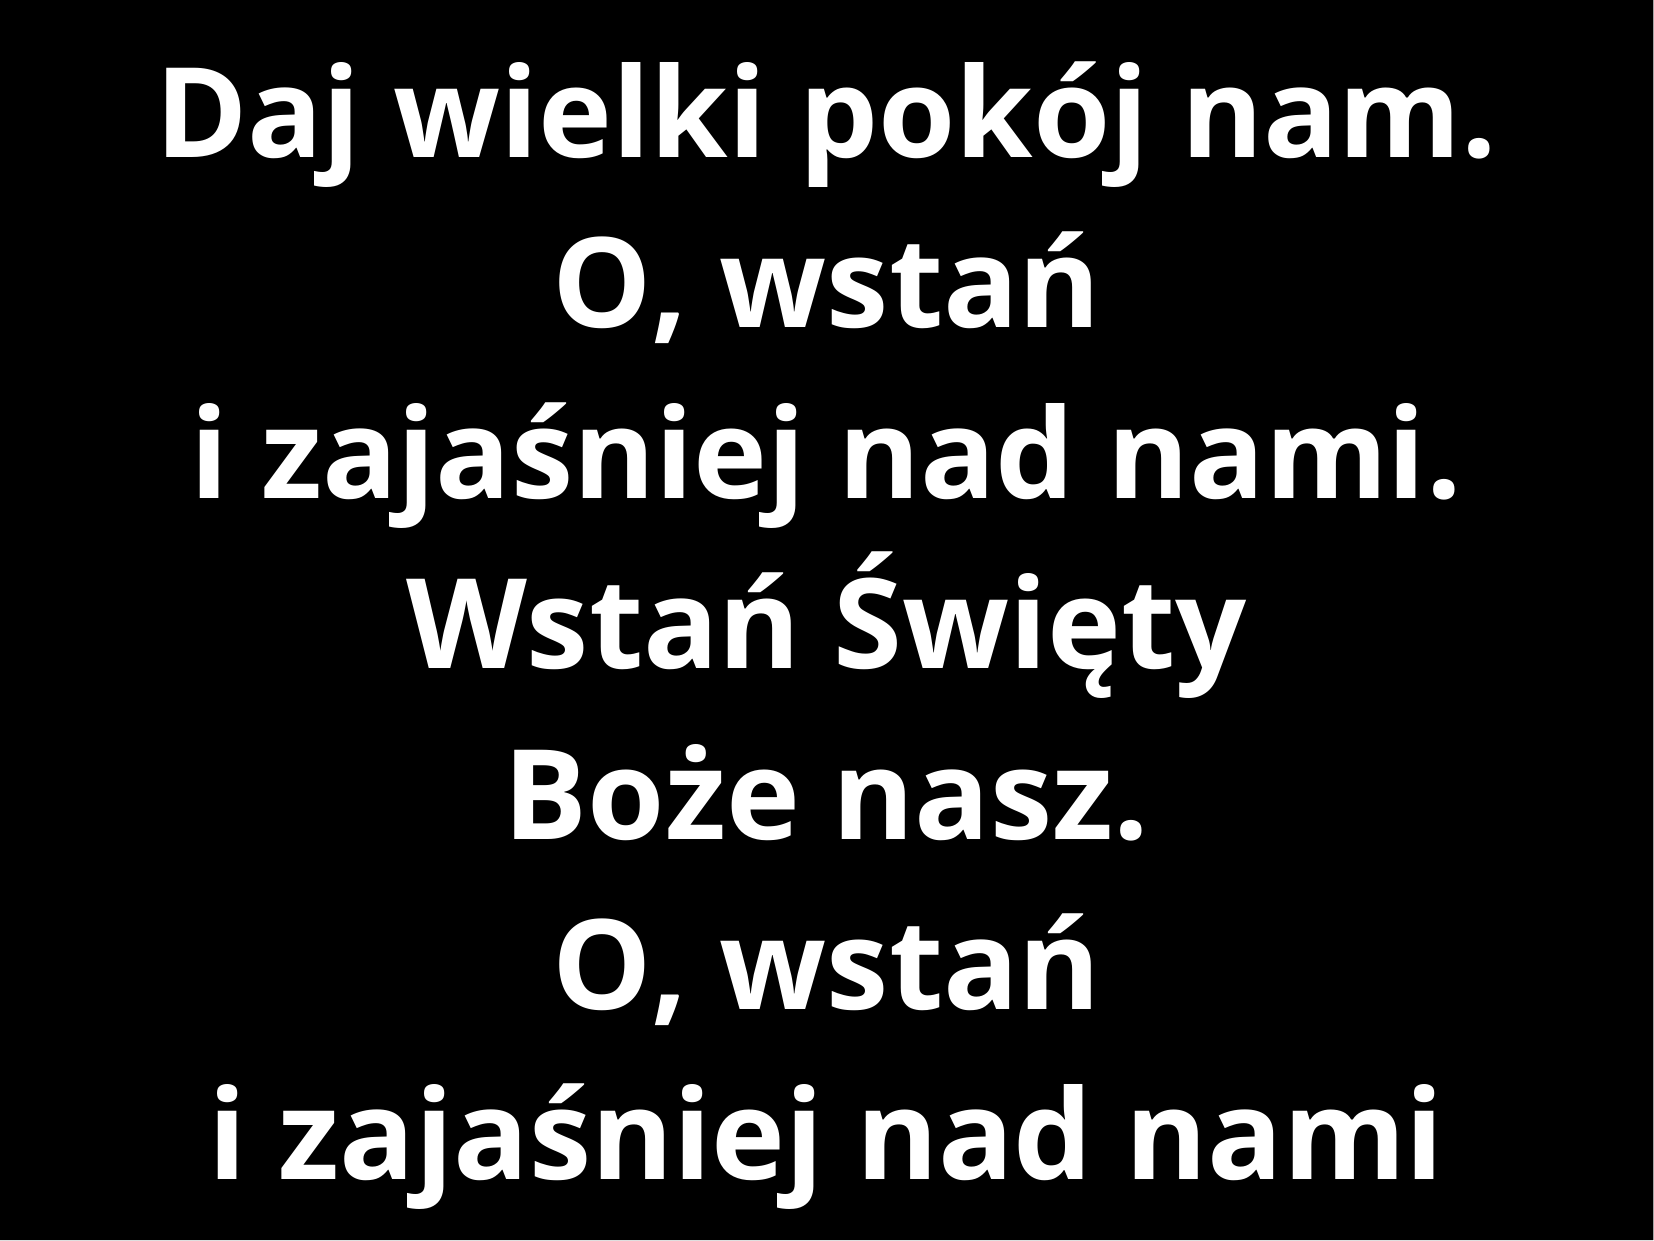

# Daj wielki pokój nam. O, wstań i zajaśniej nad nami. Wstań Święty Boże nasz. O, wstań i zajaśniej nad nami